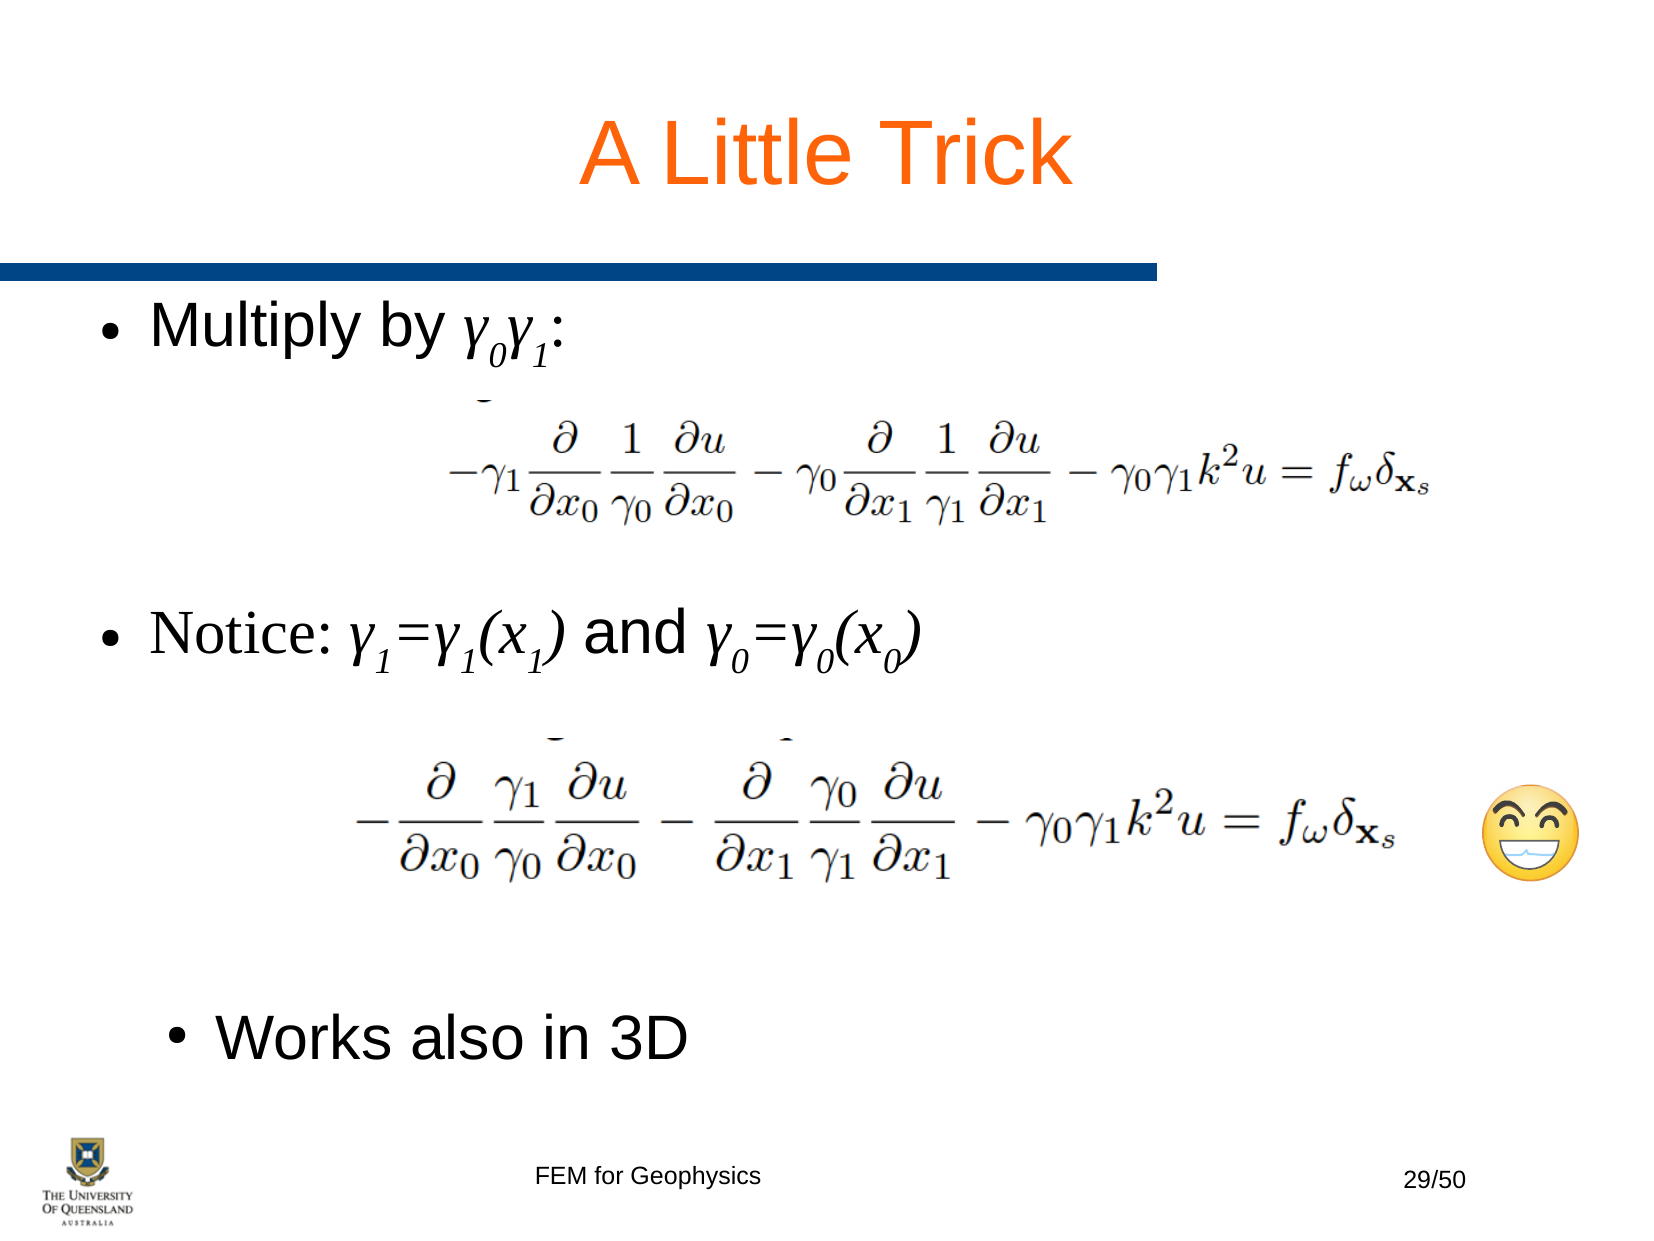

# A Little Trick
Multiply by γ0γ1:
Notice: γ1=γ1(x1) and γ0=γ0(x0)
Works also in 3D